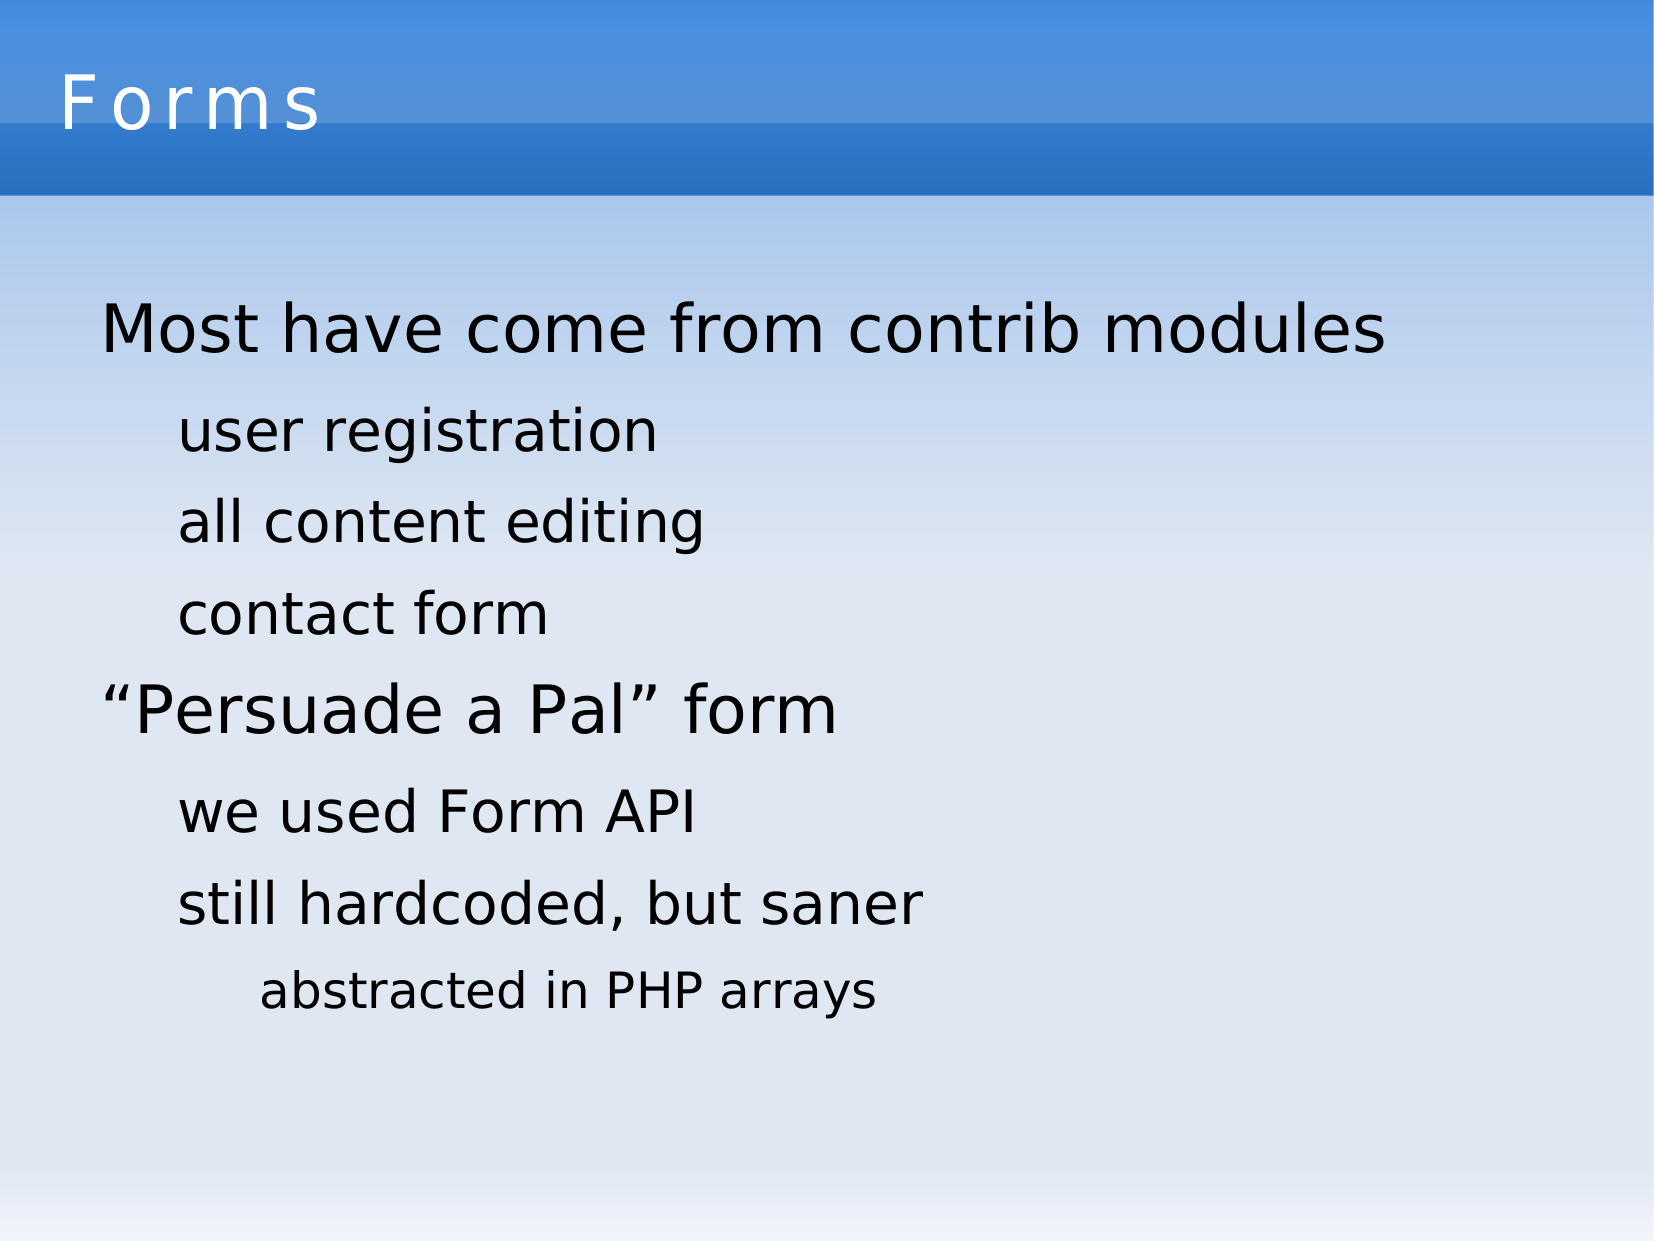

# Forms
Most have come from contrib modules
user registration
all content editing
contact form
“Persuade a Pal” form
we used Form API
still hardcoded, but saner
abstracted in PHP arrays